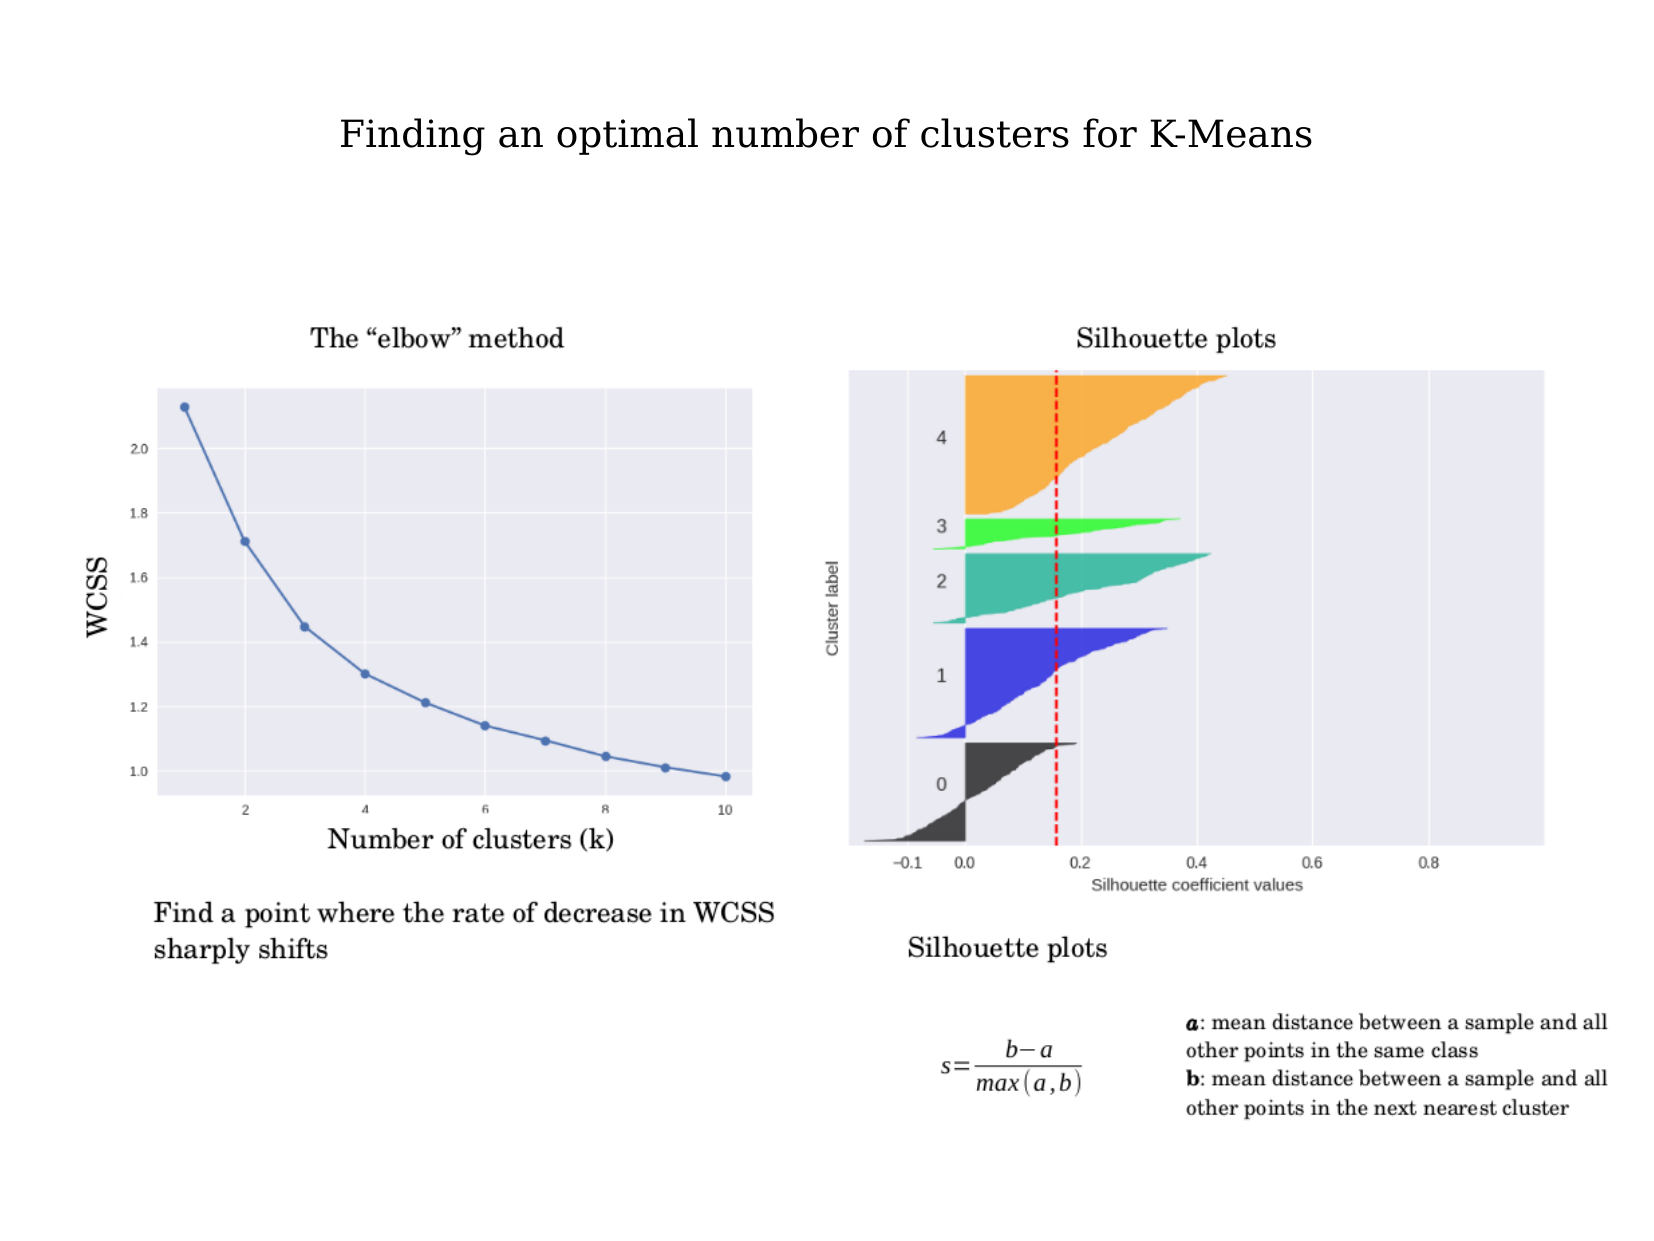

Finding an optimal number of clusters for K-Means